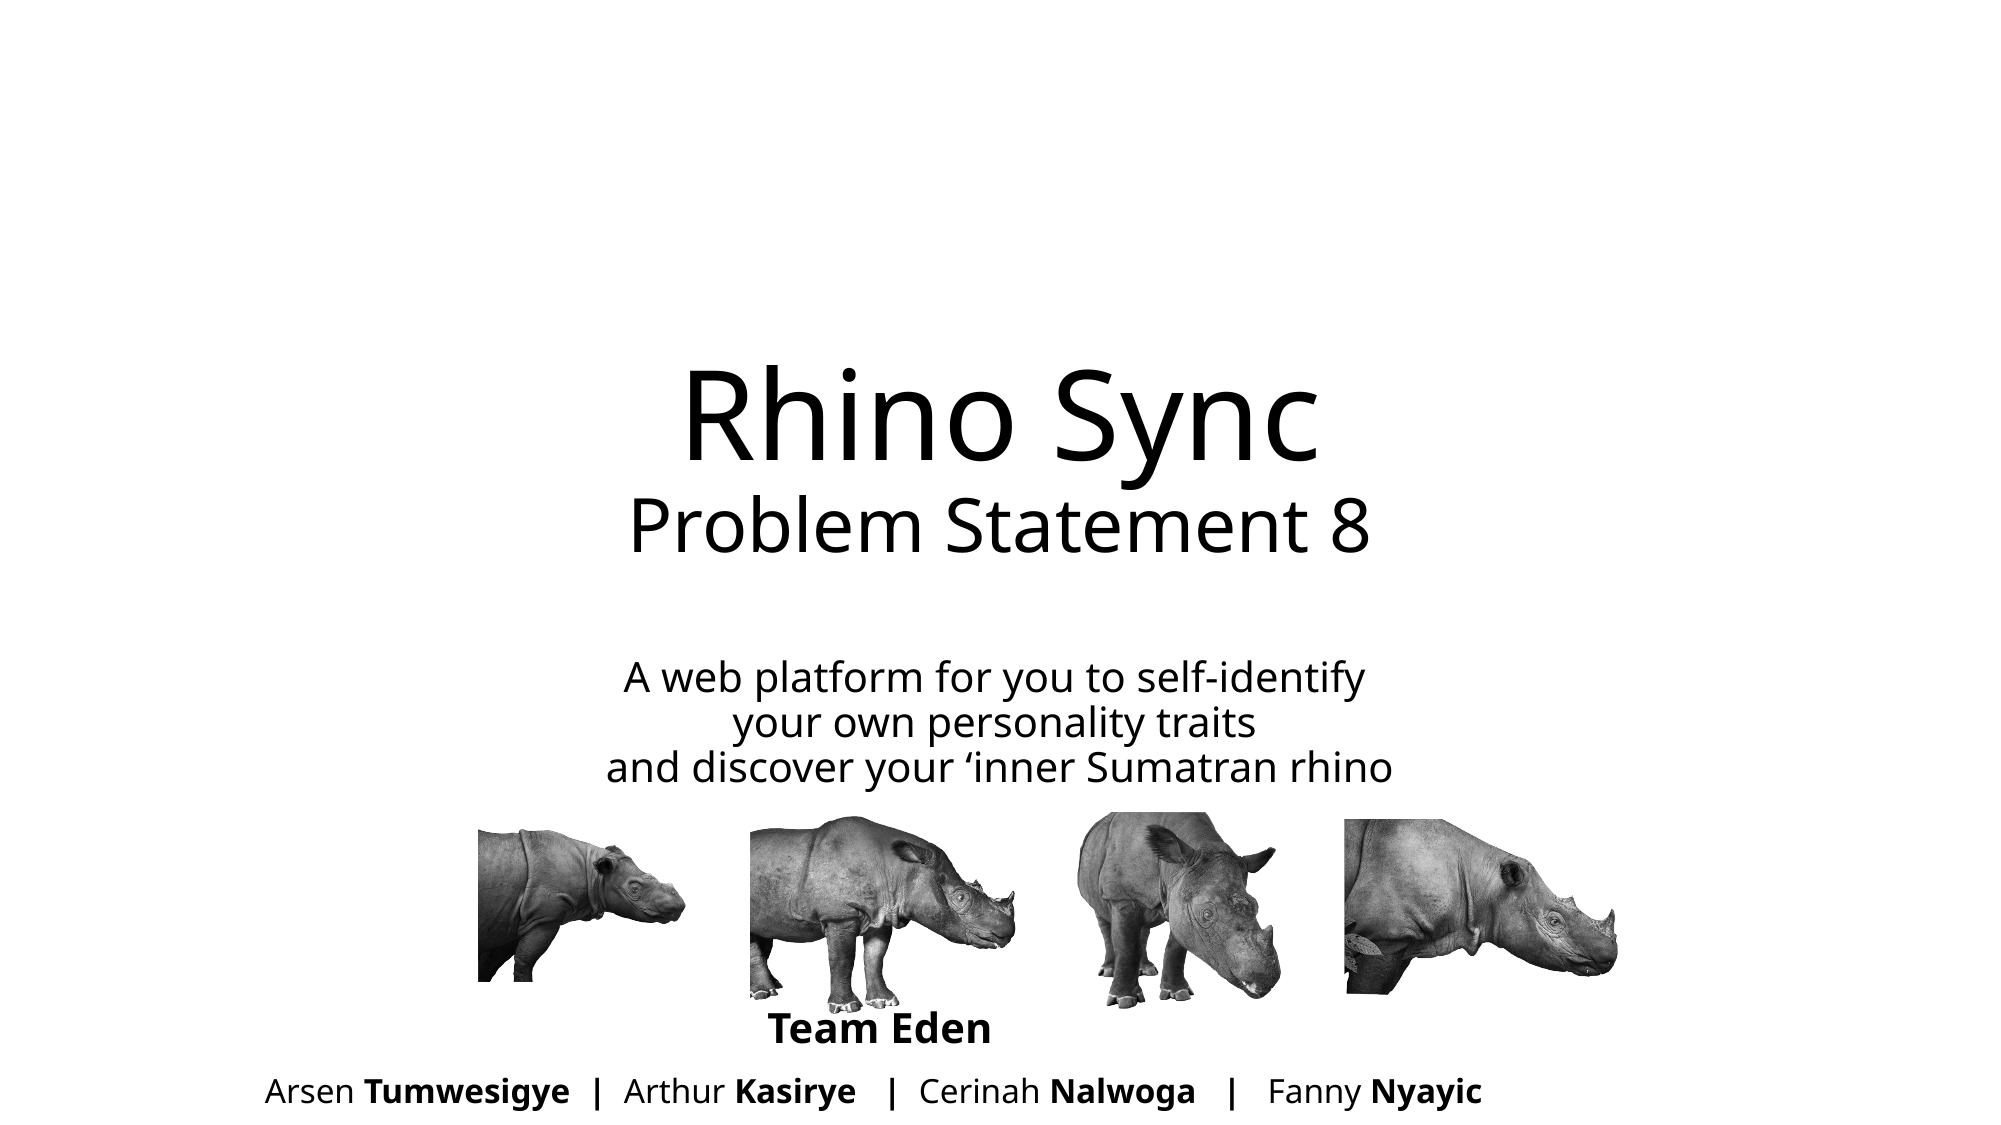

# Rhino Sync Problem Statement 8
A web platform for you to self-identify
your own personality traits
and discover your ‘inner Sumatran rhino
 Team Eden
Arsen Tumwesigye | Arthur Kasirye | Cerinah Nalwoga | Fanny Nyayic